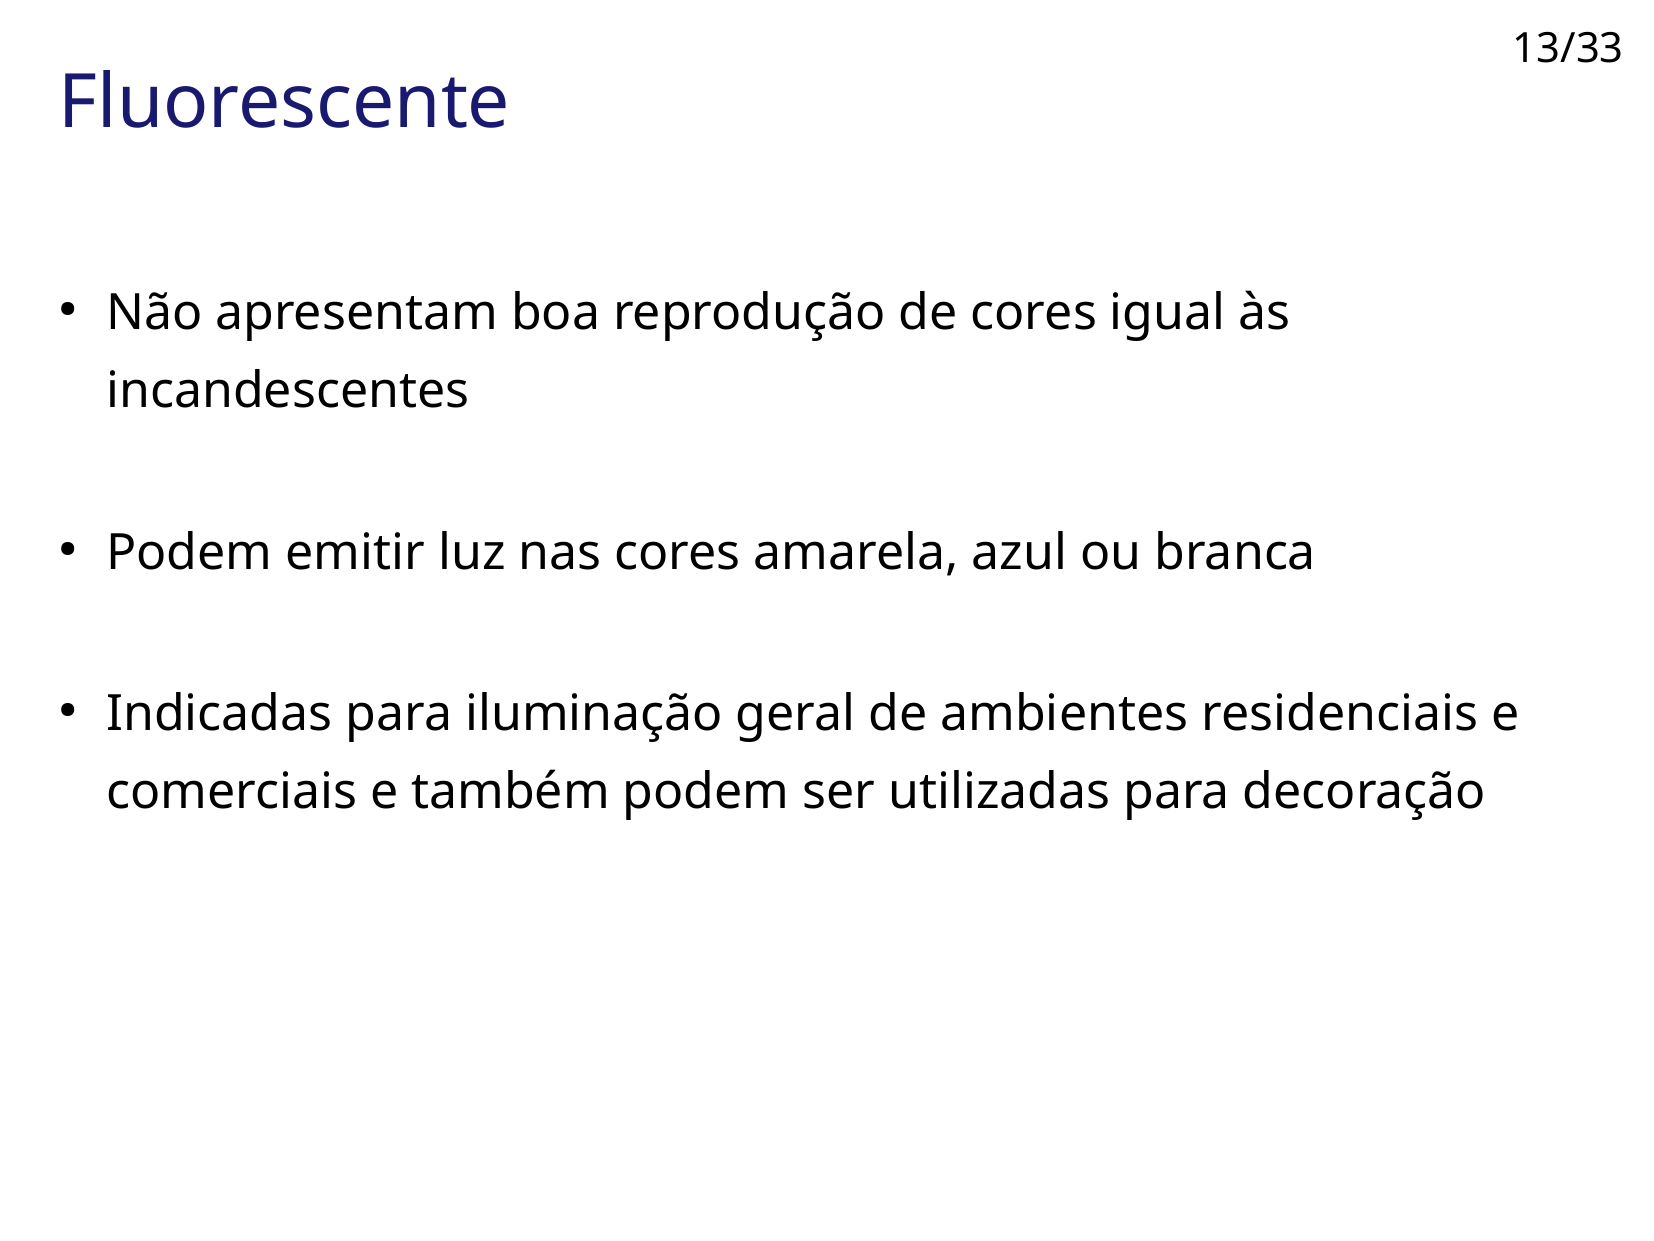

13
# Fluorescente
Não apresentam boa reprodução de cores igual às incandescentes
Podem emitir luz nas cores amarela, azul ou branca
Indicadas para iluminação geral de ambientes residenciais e comerciais e também podem ser utilizadas para decoração